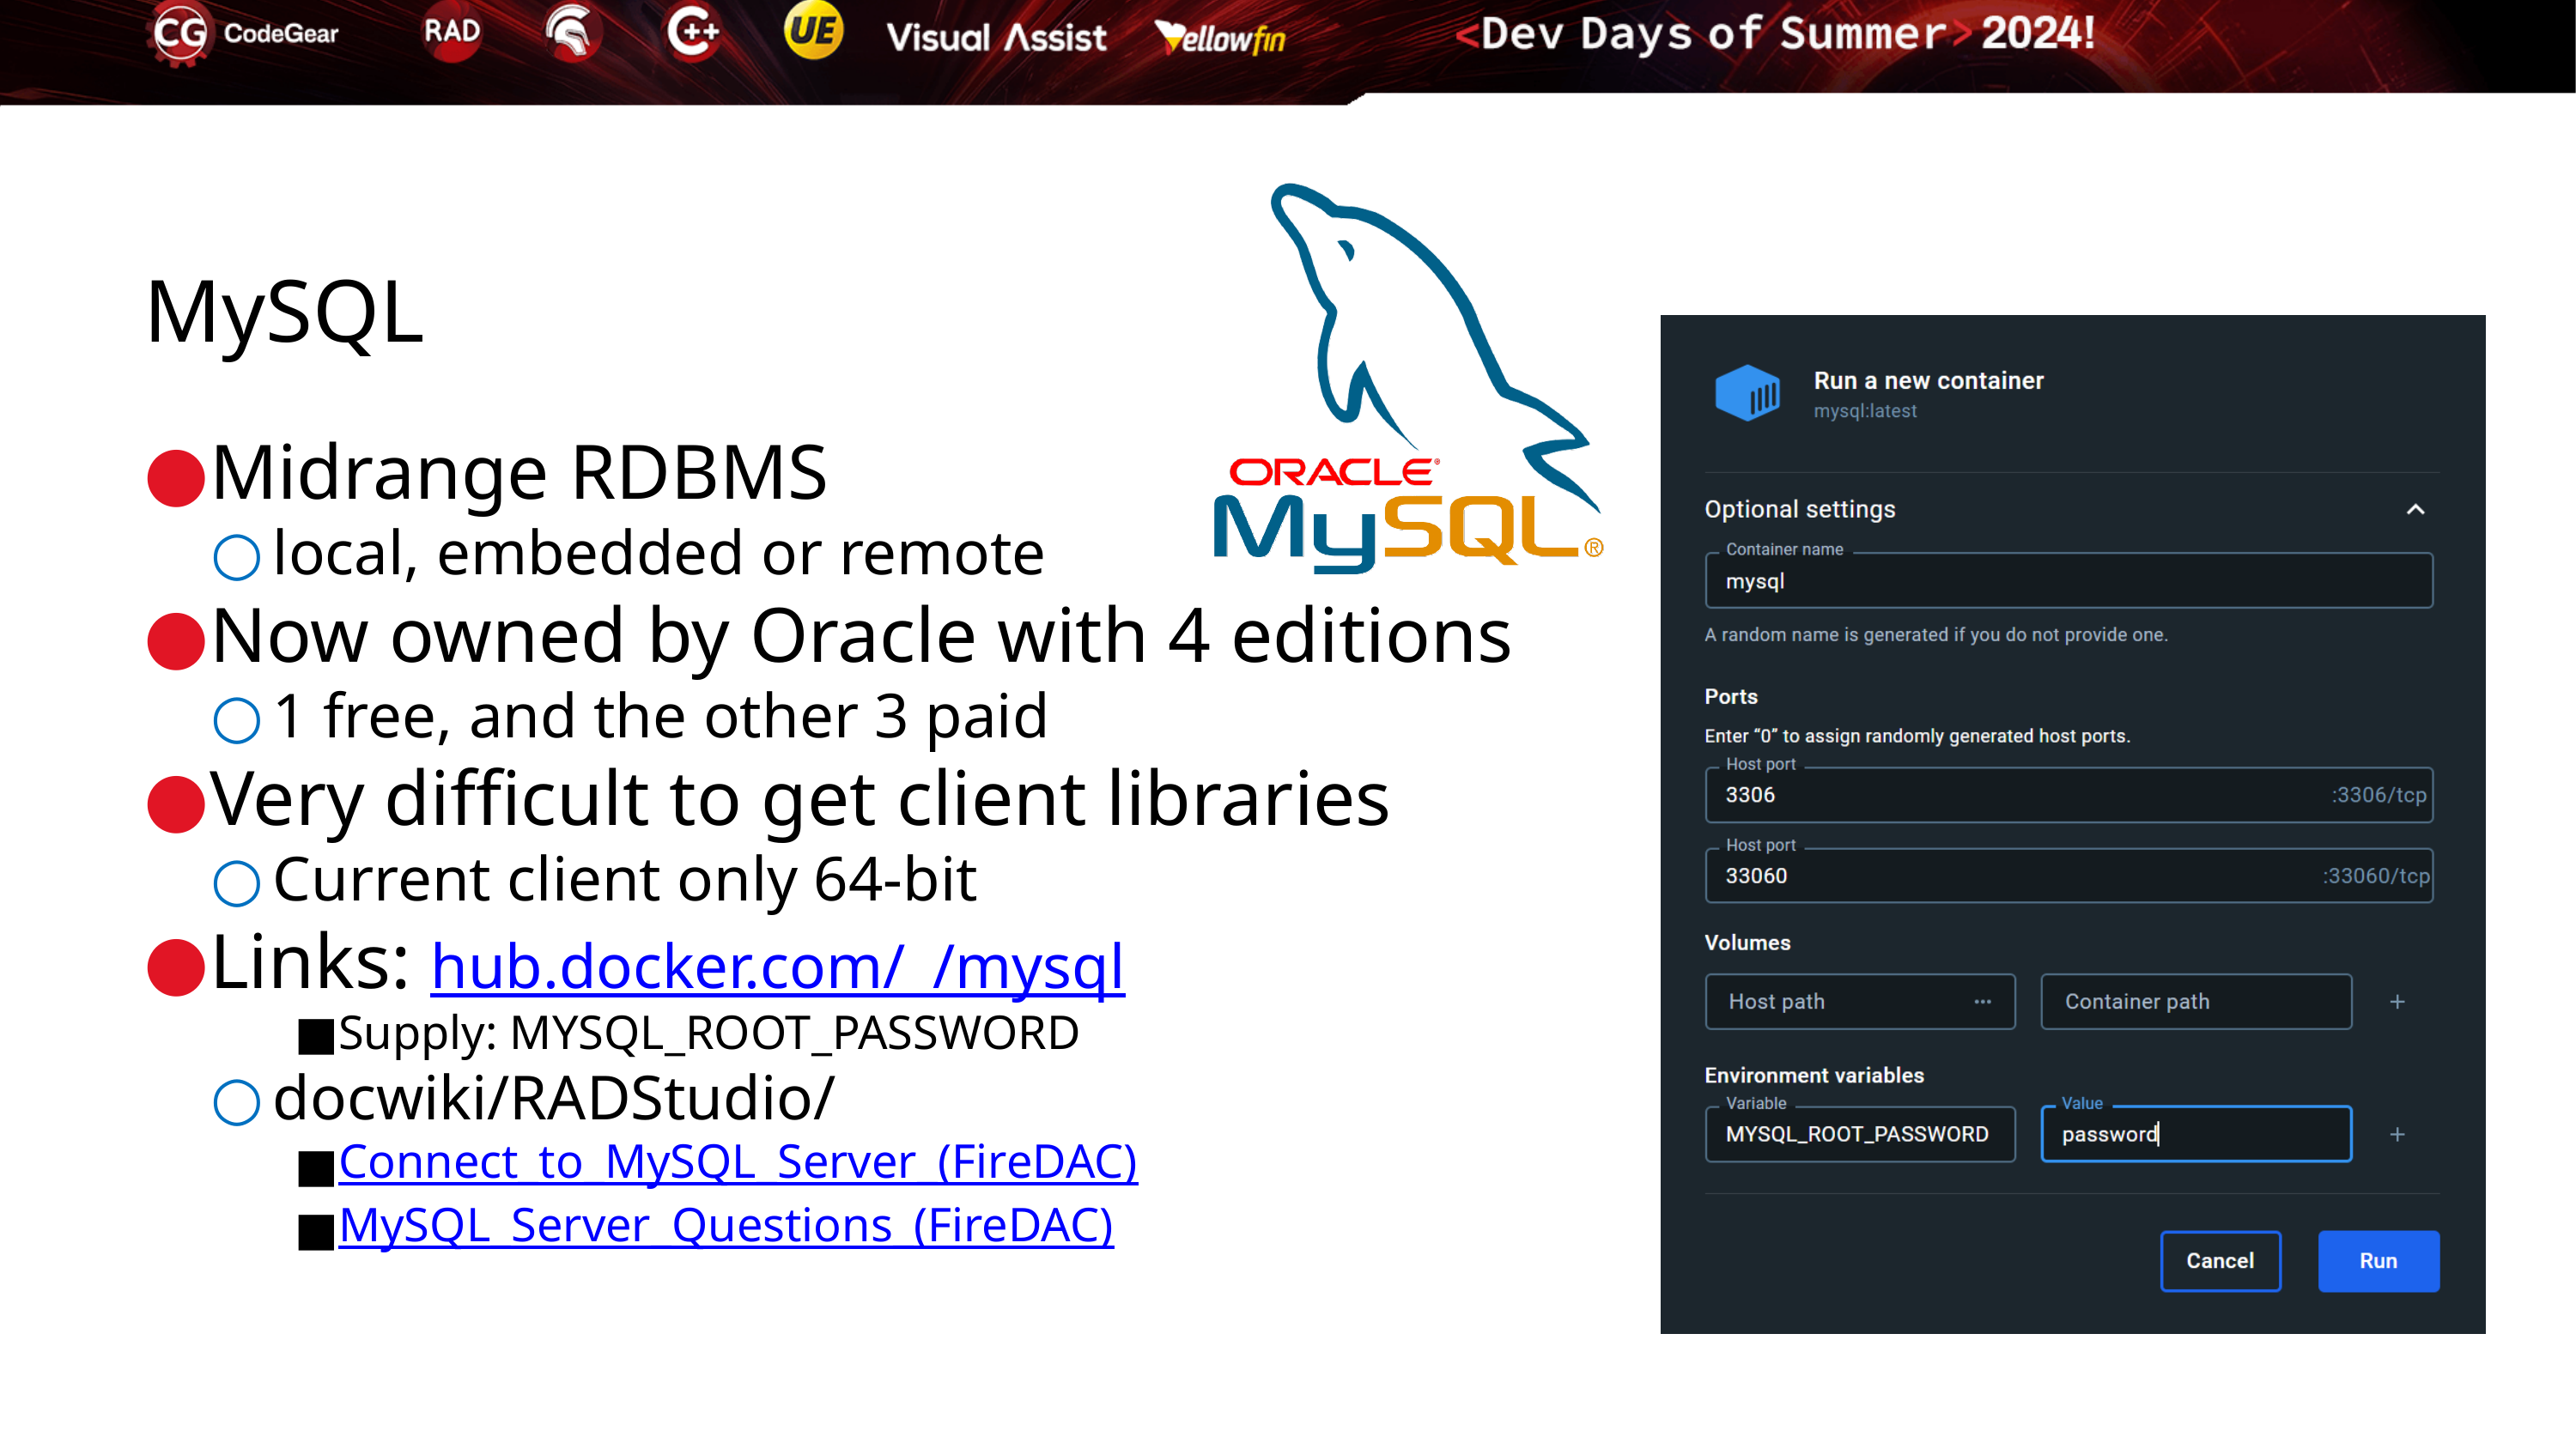

# MySQL
Midrange RDBMS
local, embedded or remote
Now owned by Oracle with 4 editions
1 free, and the other 3 paid
Very difficult to get client libraries
Current client only 64-bit
Links: hub.docker.com/_/mysql
Supply: MYSQL_ROOT_PASSWORD
docwiki/RADStudio/
Connect_to_MySQL_Server_(FireDAC)
MySQL_Server_Questions_(FireDAC)